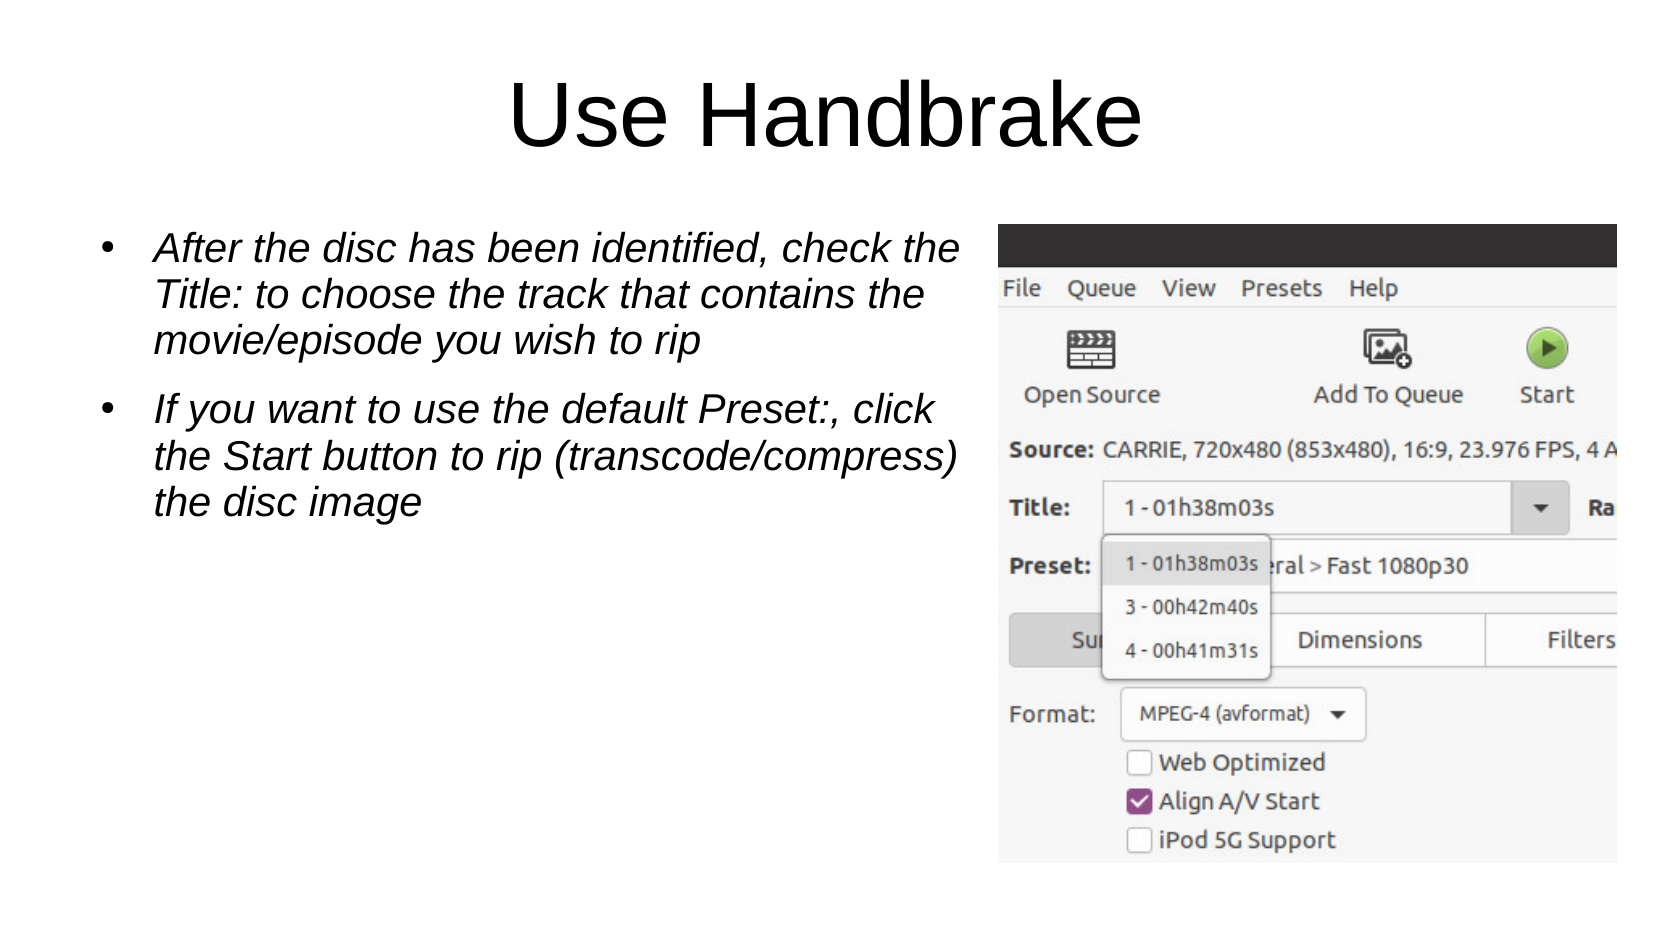

# Use Handbrake
After the disc has been identified, check the Title: to choose the track that contains the movie/episode you wish to rip
If you want to use the default Preset:, click the Start button to rip (transcode/compress) the disc image